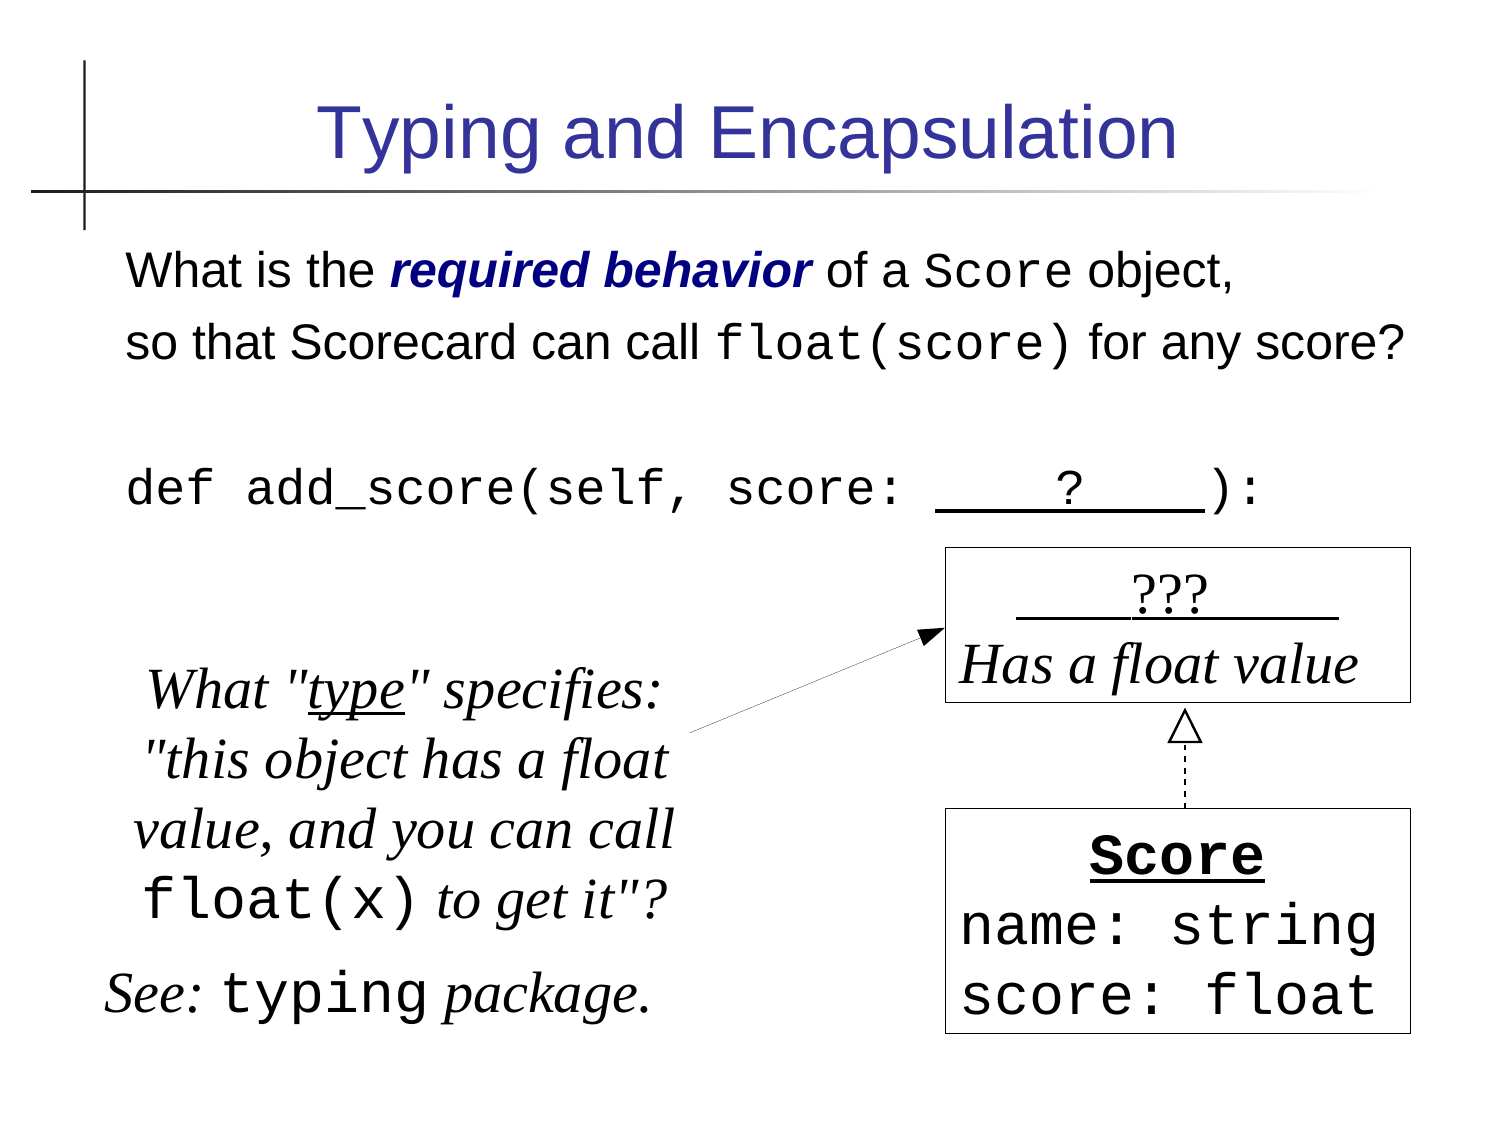

# Typing and Encapsulation
What is the required behavior of a Score object,
so that Scorecard can call float(score) for any score?
def add_score(self, score: ? ):
 ???
Has a float value
What "type" specifies: "this object has a float value, and you can call float(x) to get it"?
See: typing package.
Score
name: string
score: float